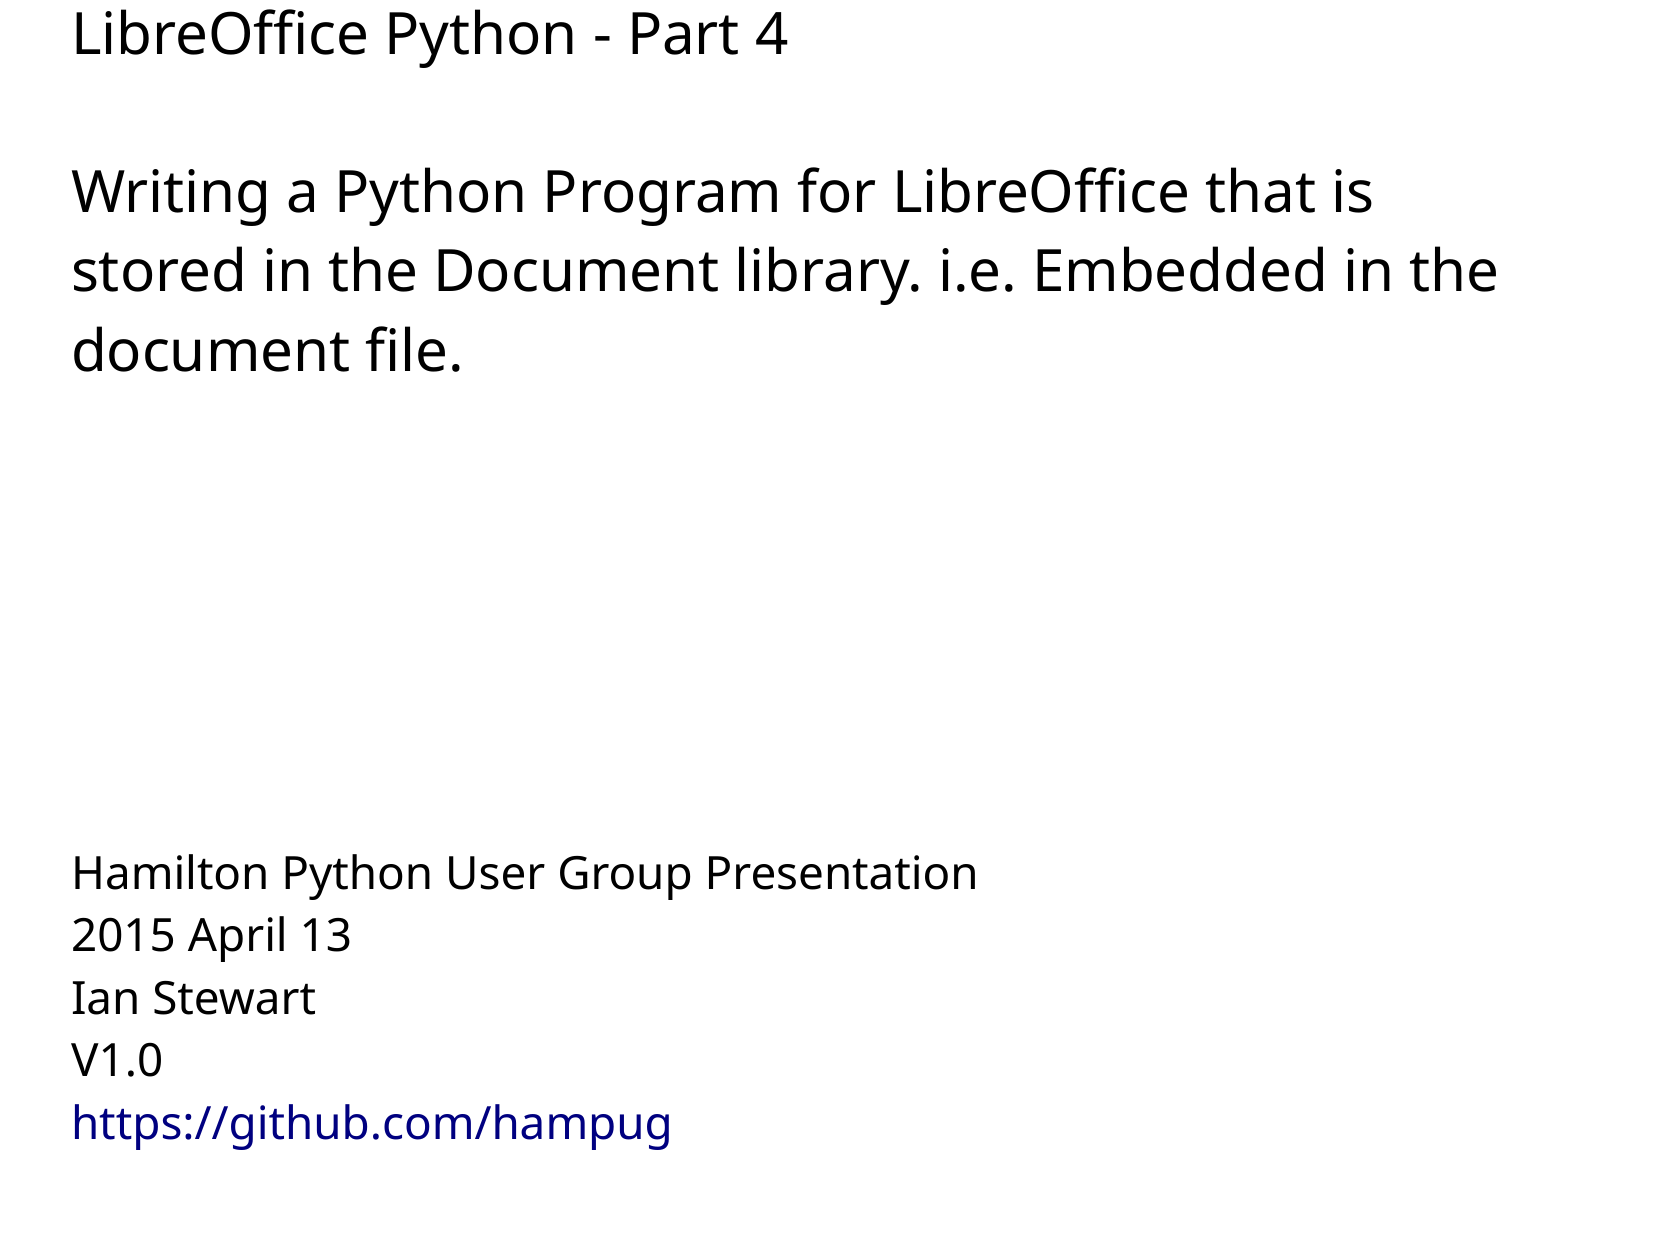

# LibreOffice Python - Part 4 Writing a Python Program for LibreOffice that is stored in the Document library. i.e. Embedded in the document file.
Hamilton Python User Group Presentation
2015 April 13
Ian Stewart
V1.0
https://github.com/hampug